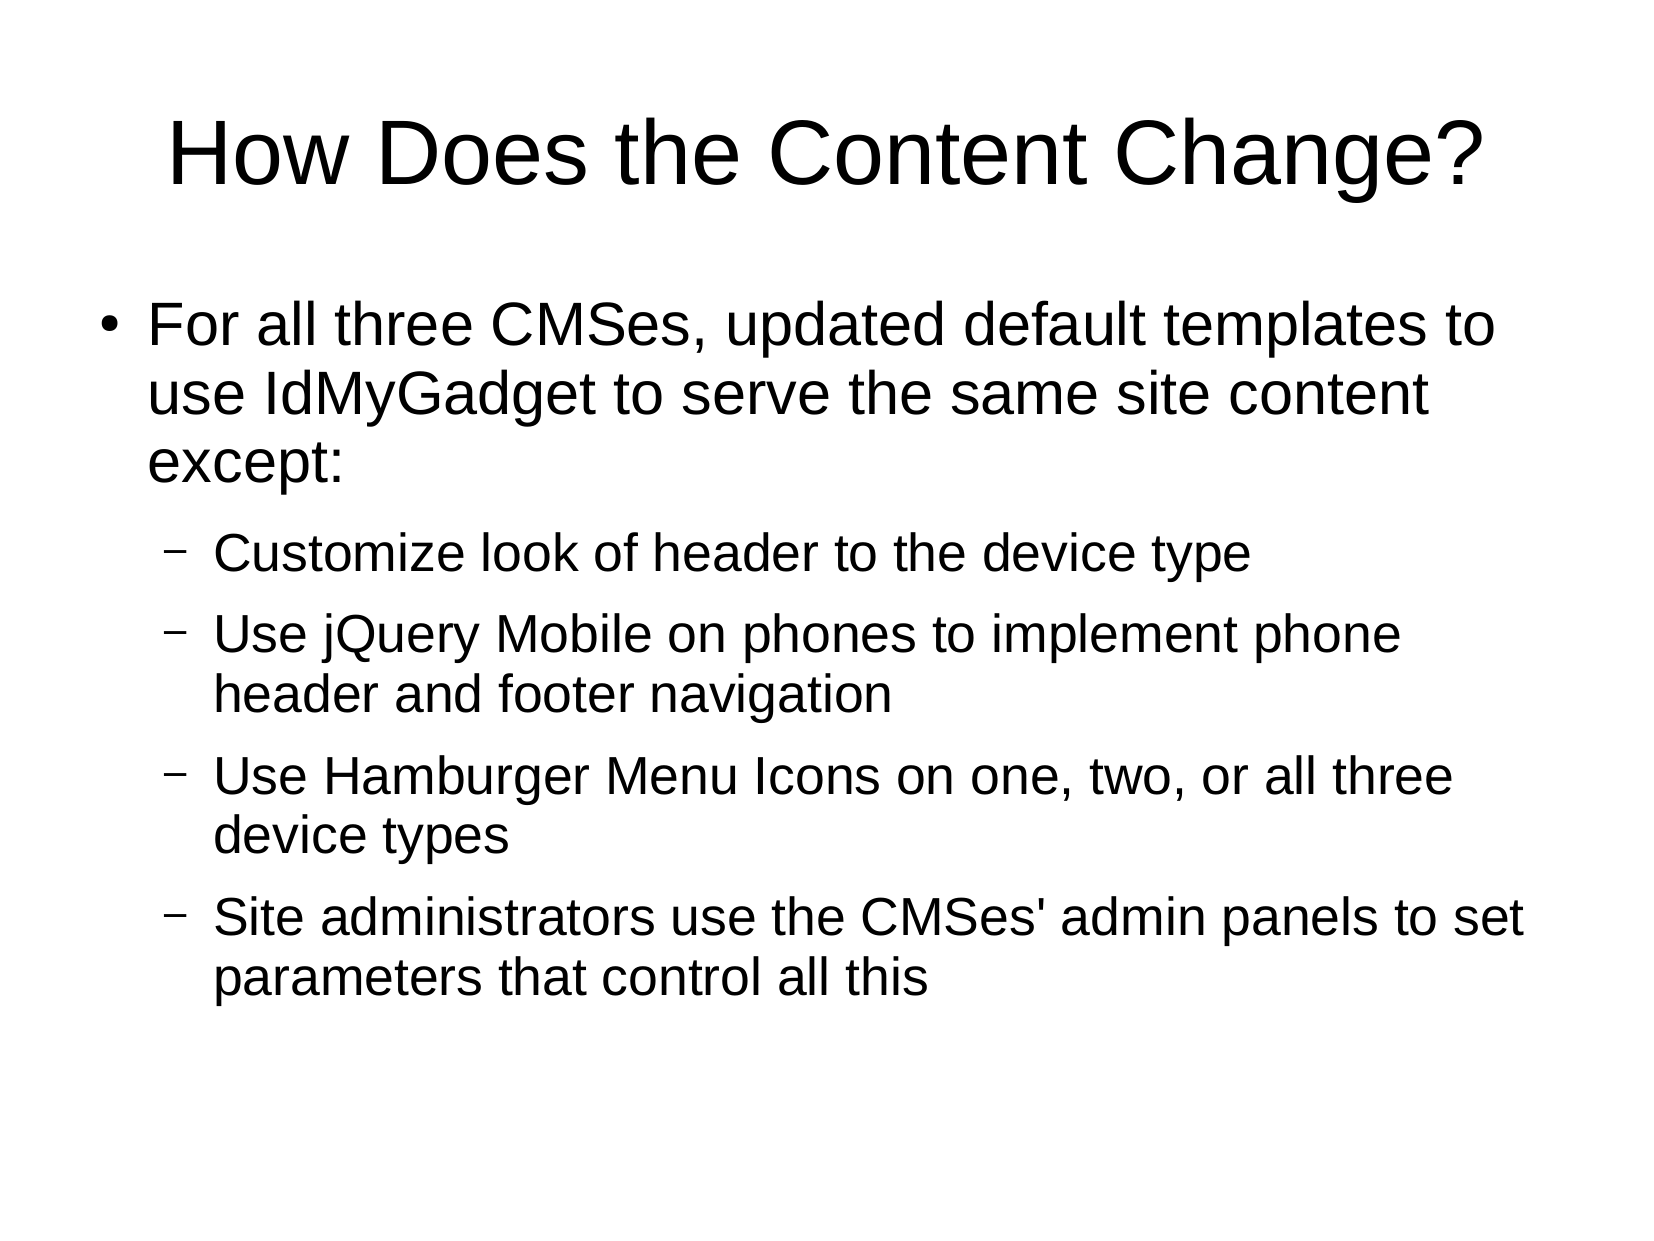

# How Does the Content Change?
For all three CMSes, updated default templates to use IdMyGadget to serve the same site content except:
Customize look of header to the device type
Use jQuery Mobile on phones to implement phone header and footer navigation
Use Hamburger Menu Icons on one, two, or all three device types
Site administrators use the CMSes' admin panels to set parameters that control all this